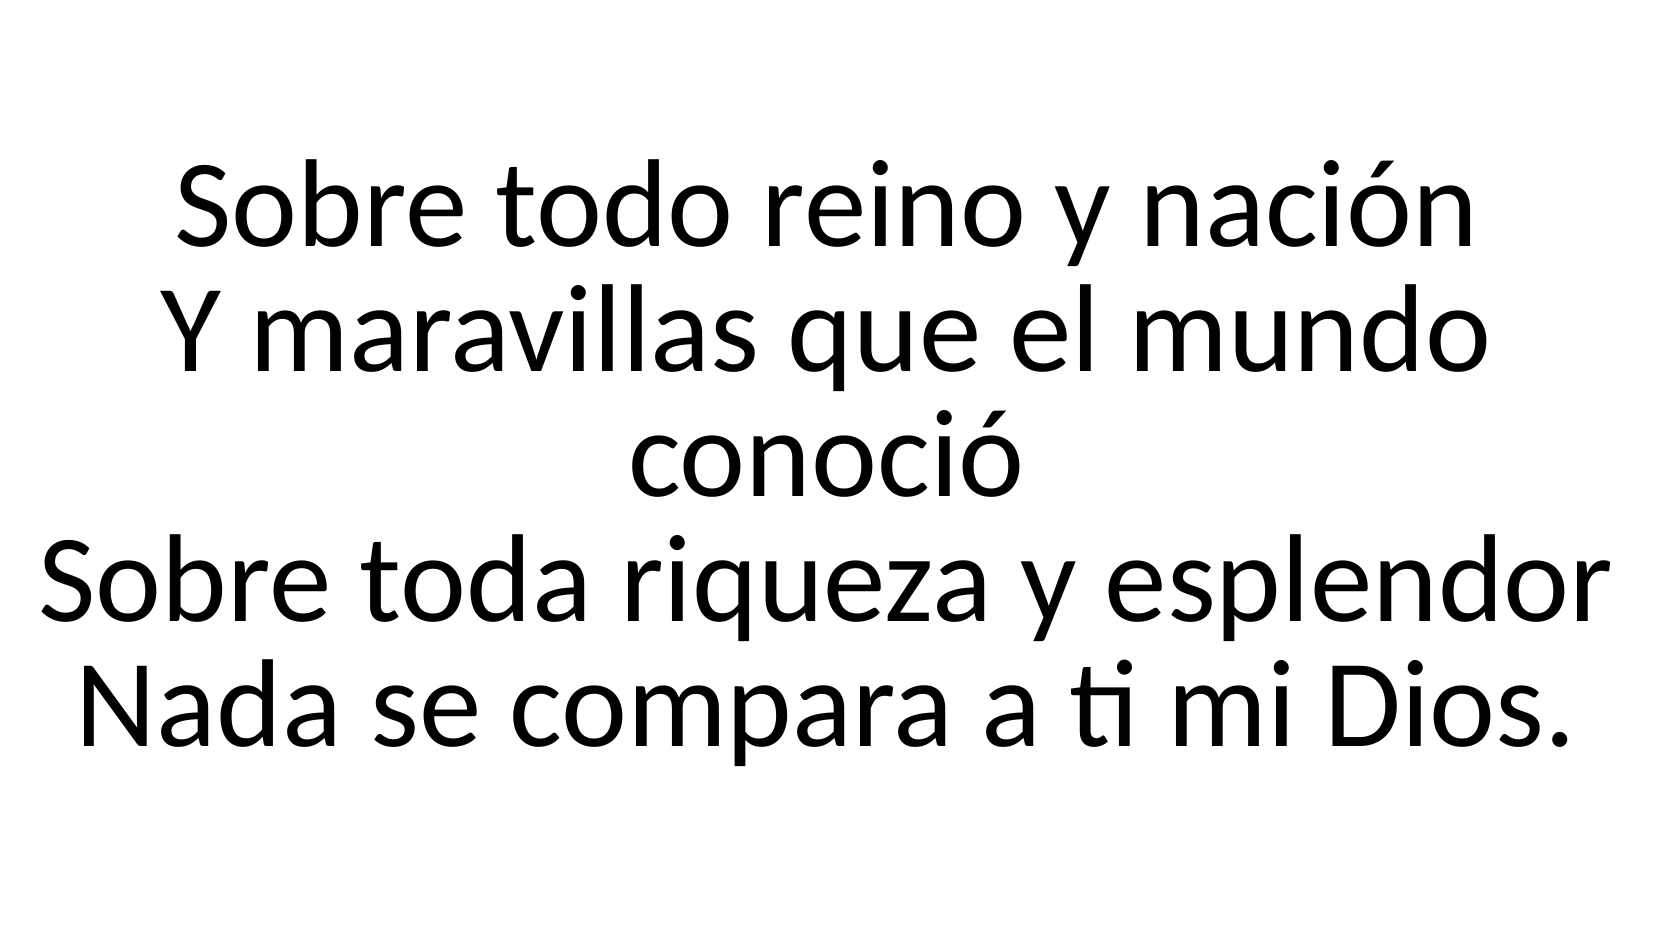

# Sobre todo reino y nación Y maravillas que el mundo conoció Sobre toda riqueza y esplendor Nada se compara a ti mi Dios.